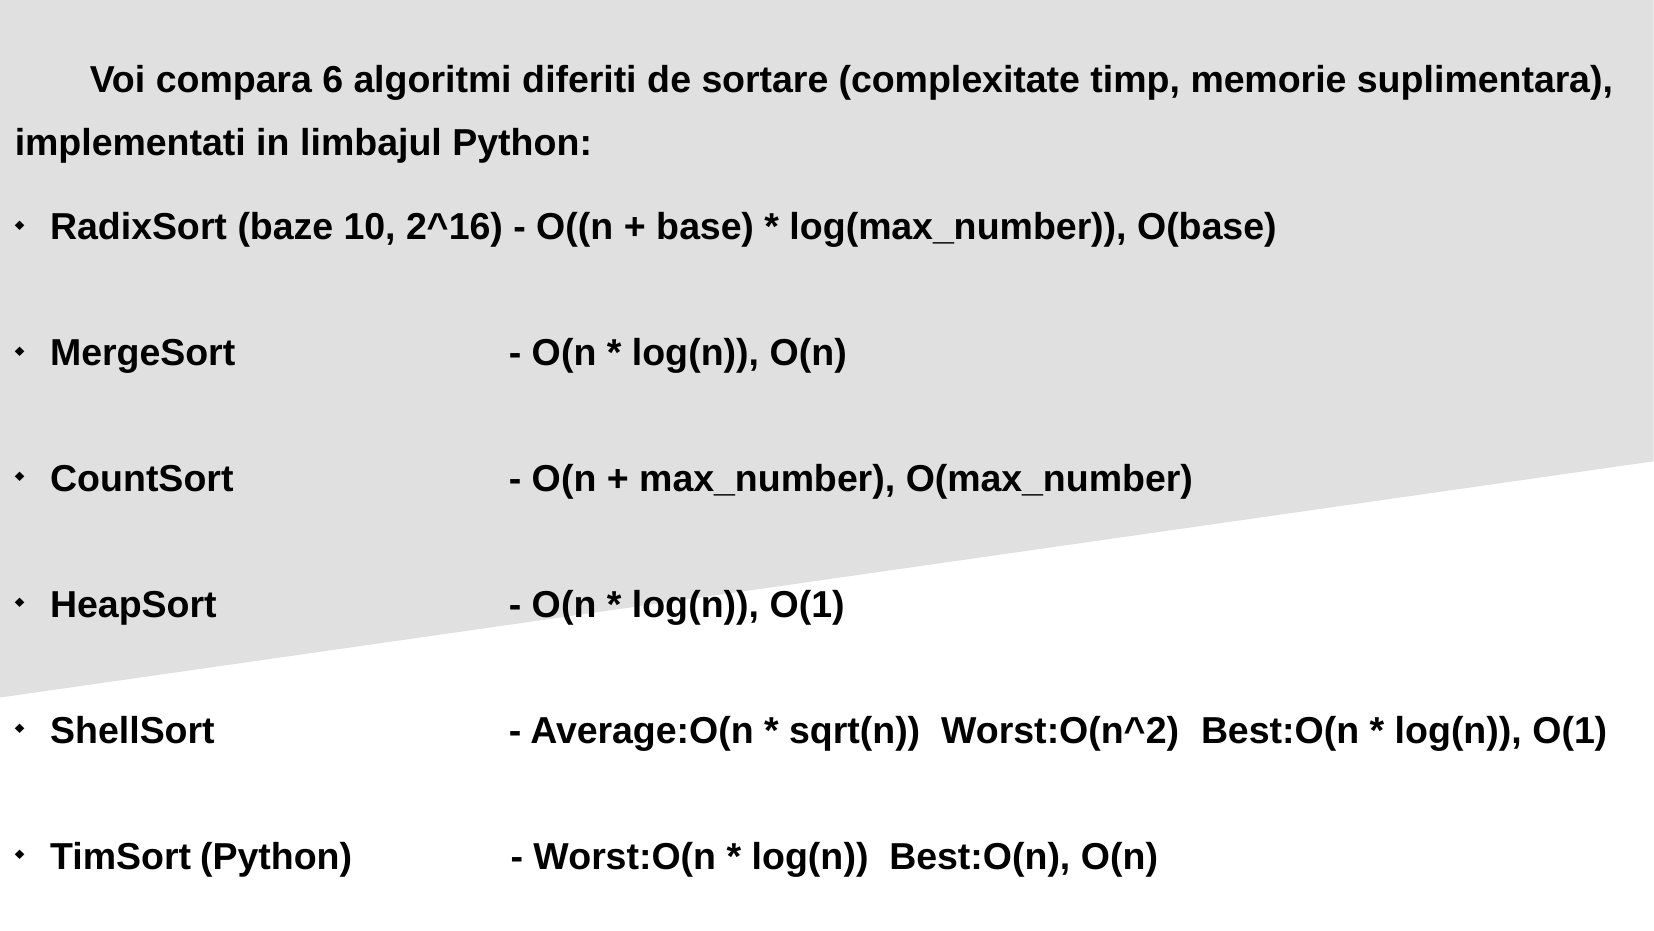

Voi compara 6 algoritmi diferiti de sortare (complexitate timp, memorie suplimentara), implementati in limbajul Python:
RadixSort (baze 10, 2^16) - O((n + base) * log(max_number)), O(base)
MergeSort 			 - O(n * log(n)), O(n)
CountSort			 - O(n + max_number), O(max_number)
HeapSort			 - O(n * log(n)), O(1)
ShellSort			 - Average:O(n * sqrt(n)) Worst:O(n^2) Best:O(n * log(n)), O(1)
TimSort	(Python)		 - Worst:O(n * log(n)) Best:O(n), O(n)